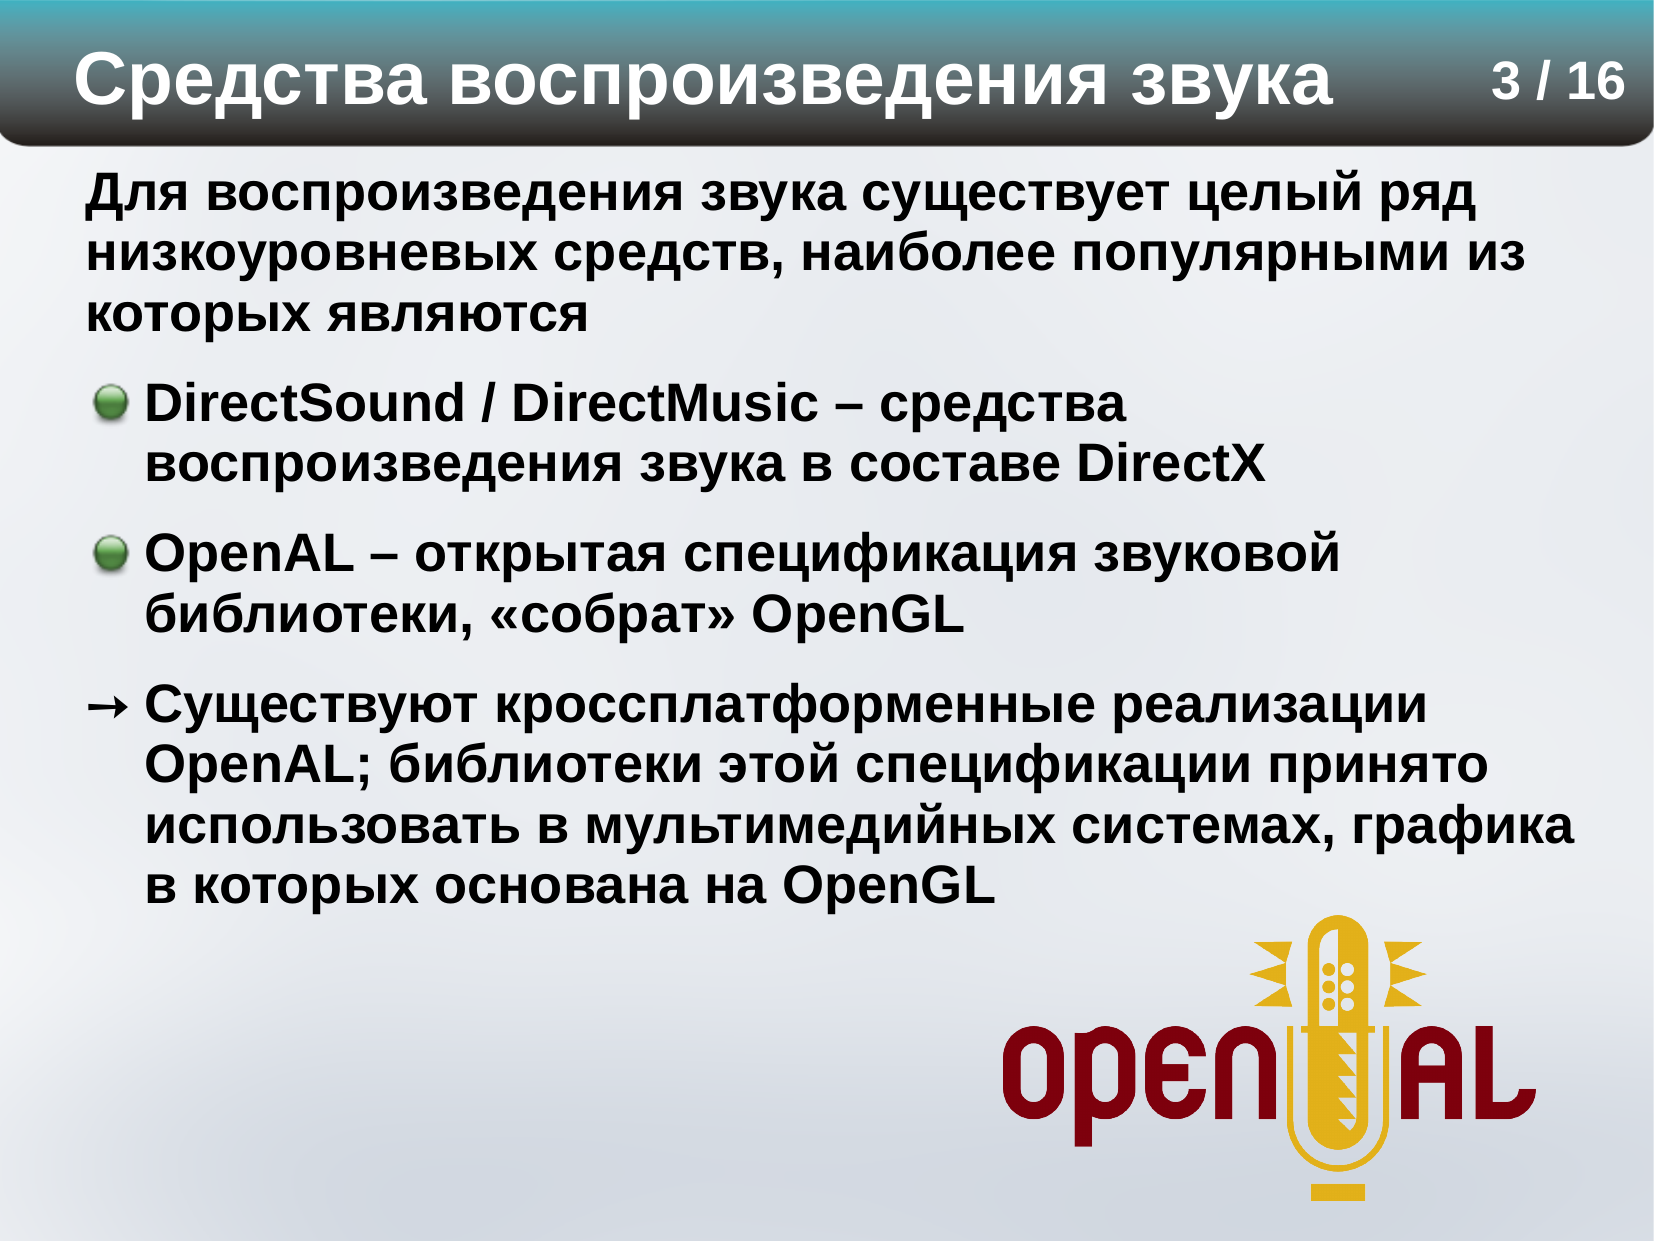

Средства воспроизведения звука
Для воспроизведения звука существует целый ряд низкоуровневых средств, наиболее популярными из которых являются
DirectSound / DirectMusic – средства воспроизведения звука в составе DirectX
OpenAL – открытая спецификация звуковой библиотеки, «собрат» OpenGL
Существуют кроссплатформенные реализации OpenAL; библиотеки этой спецификации принято использовать в мультимедийных системах, графика в которых основана на OpenGL